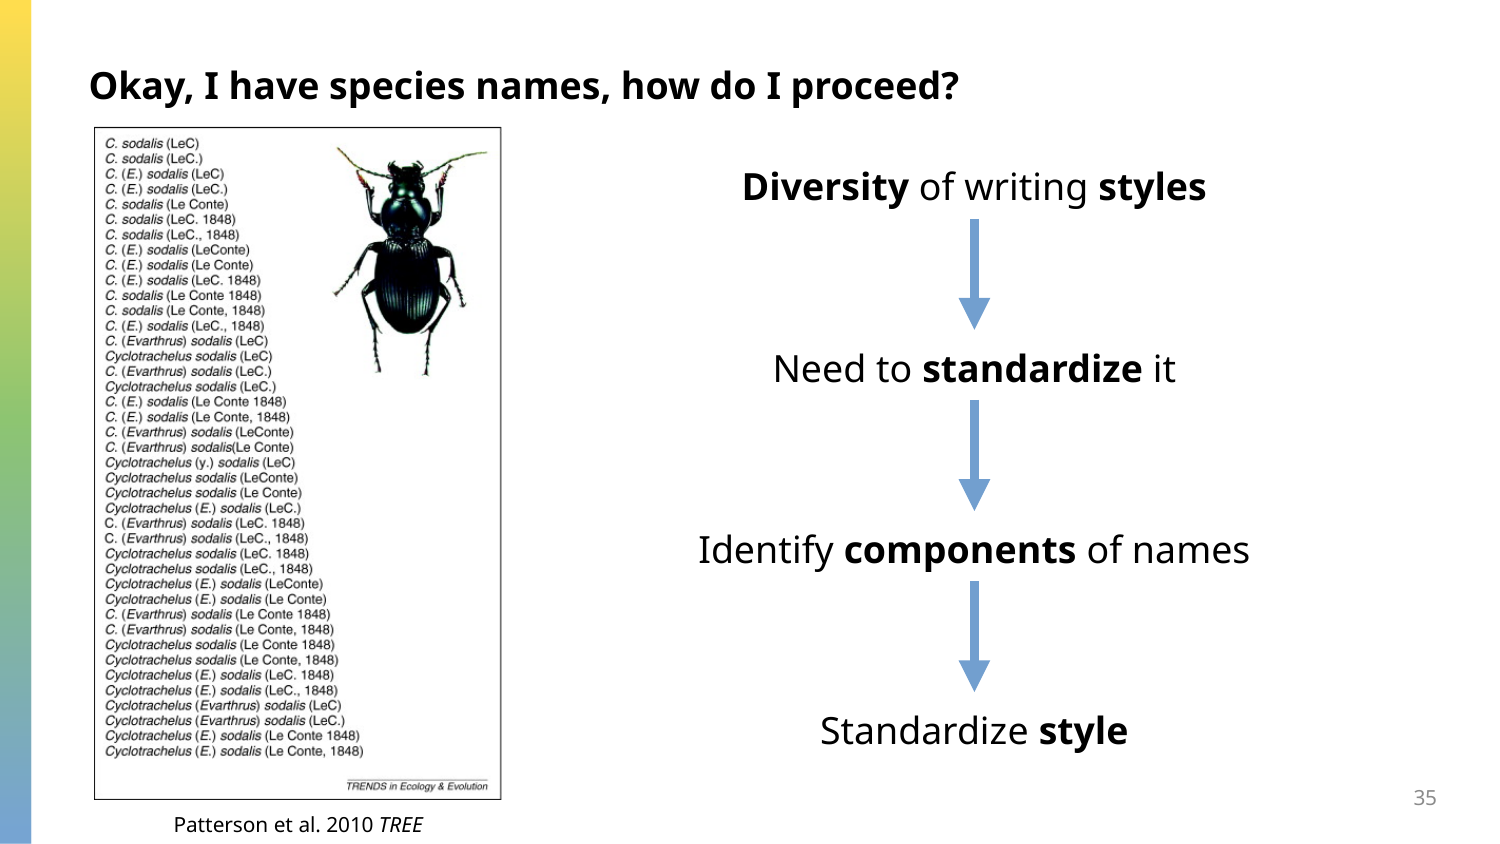

# Okay, I have species names, how do I proceed?
Diversity of writing styles
Need to standardize it
Identify components of names
Standardize style
35
Patterson et al. 2010 TREE